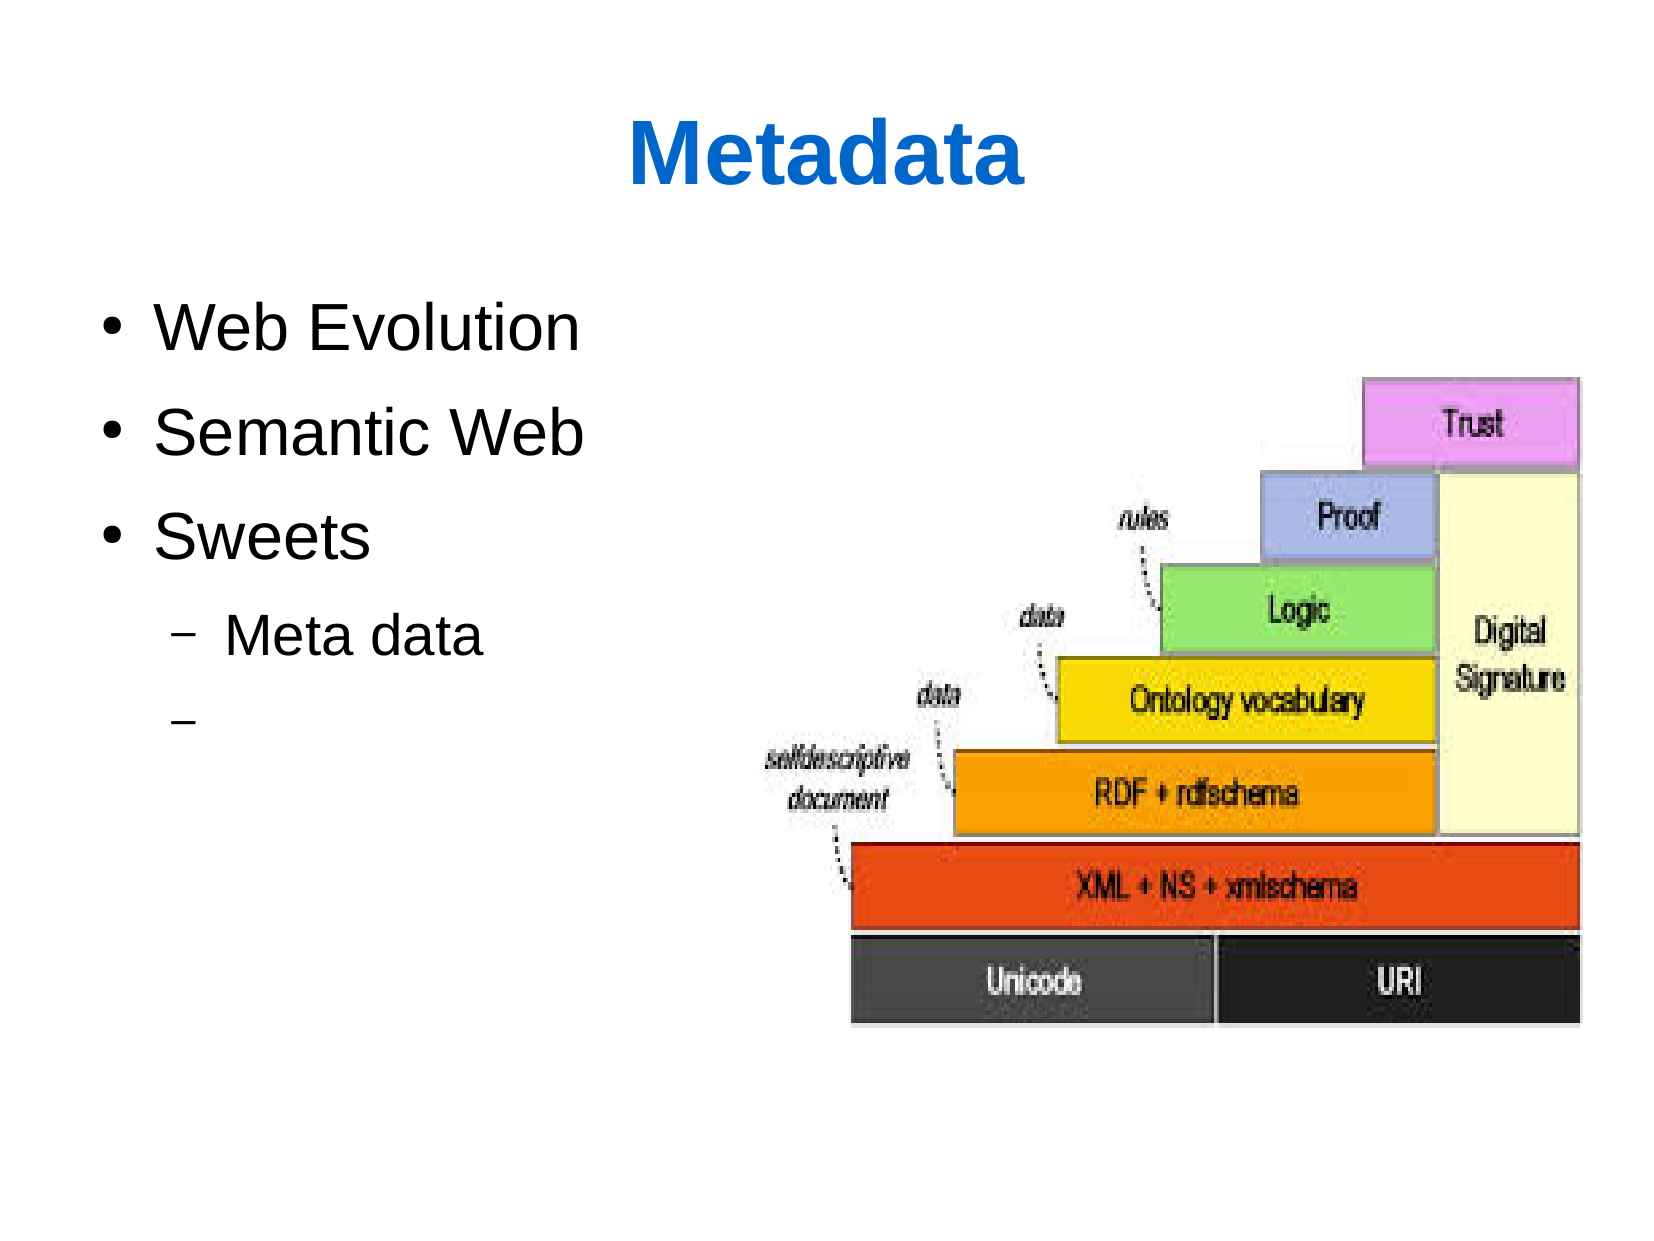

# Metadata
Web Evolution
Semantic Web
Sweets
Meta data